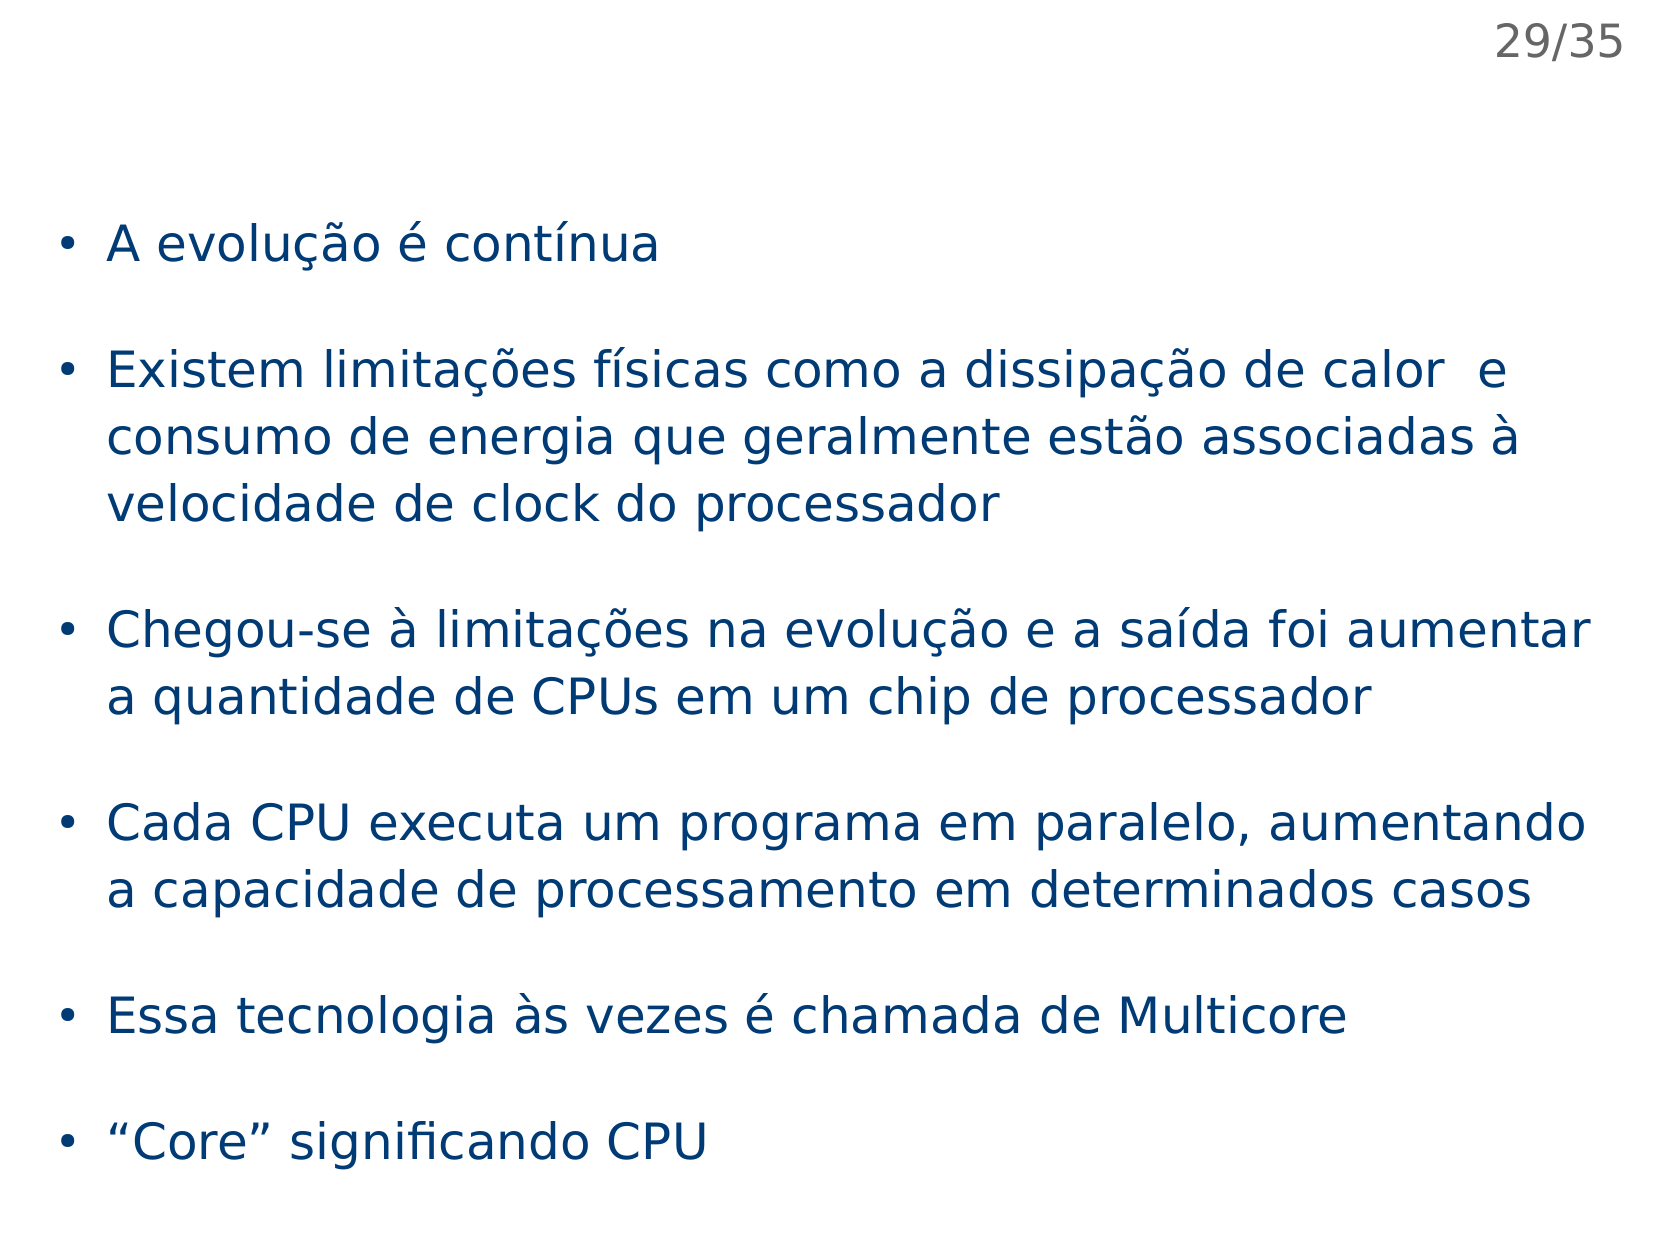

29
#
A evolução é contínua
Existem limitações físicas como a dissipação de calor e consumo de energia que geralmente estão associadas à velocidade de clock do processador
Chegou-se à limitações na evolução e a saída foi aumentar a quantidade de CPUs em um chip de processador
Cada CPU executa um programa em paralelo, aumentando a capacidade de processamento em determinados casos
Essa tecnologia às vezes é chamada de Multicore
“Core” significando CPU